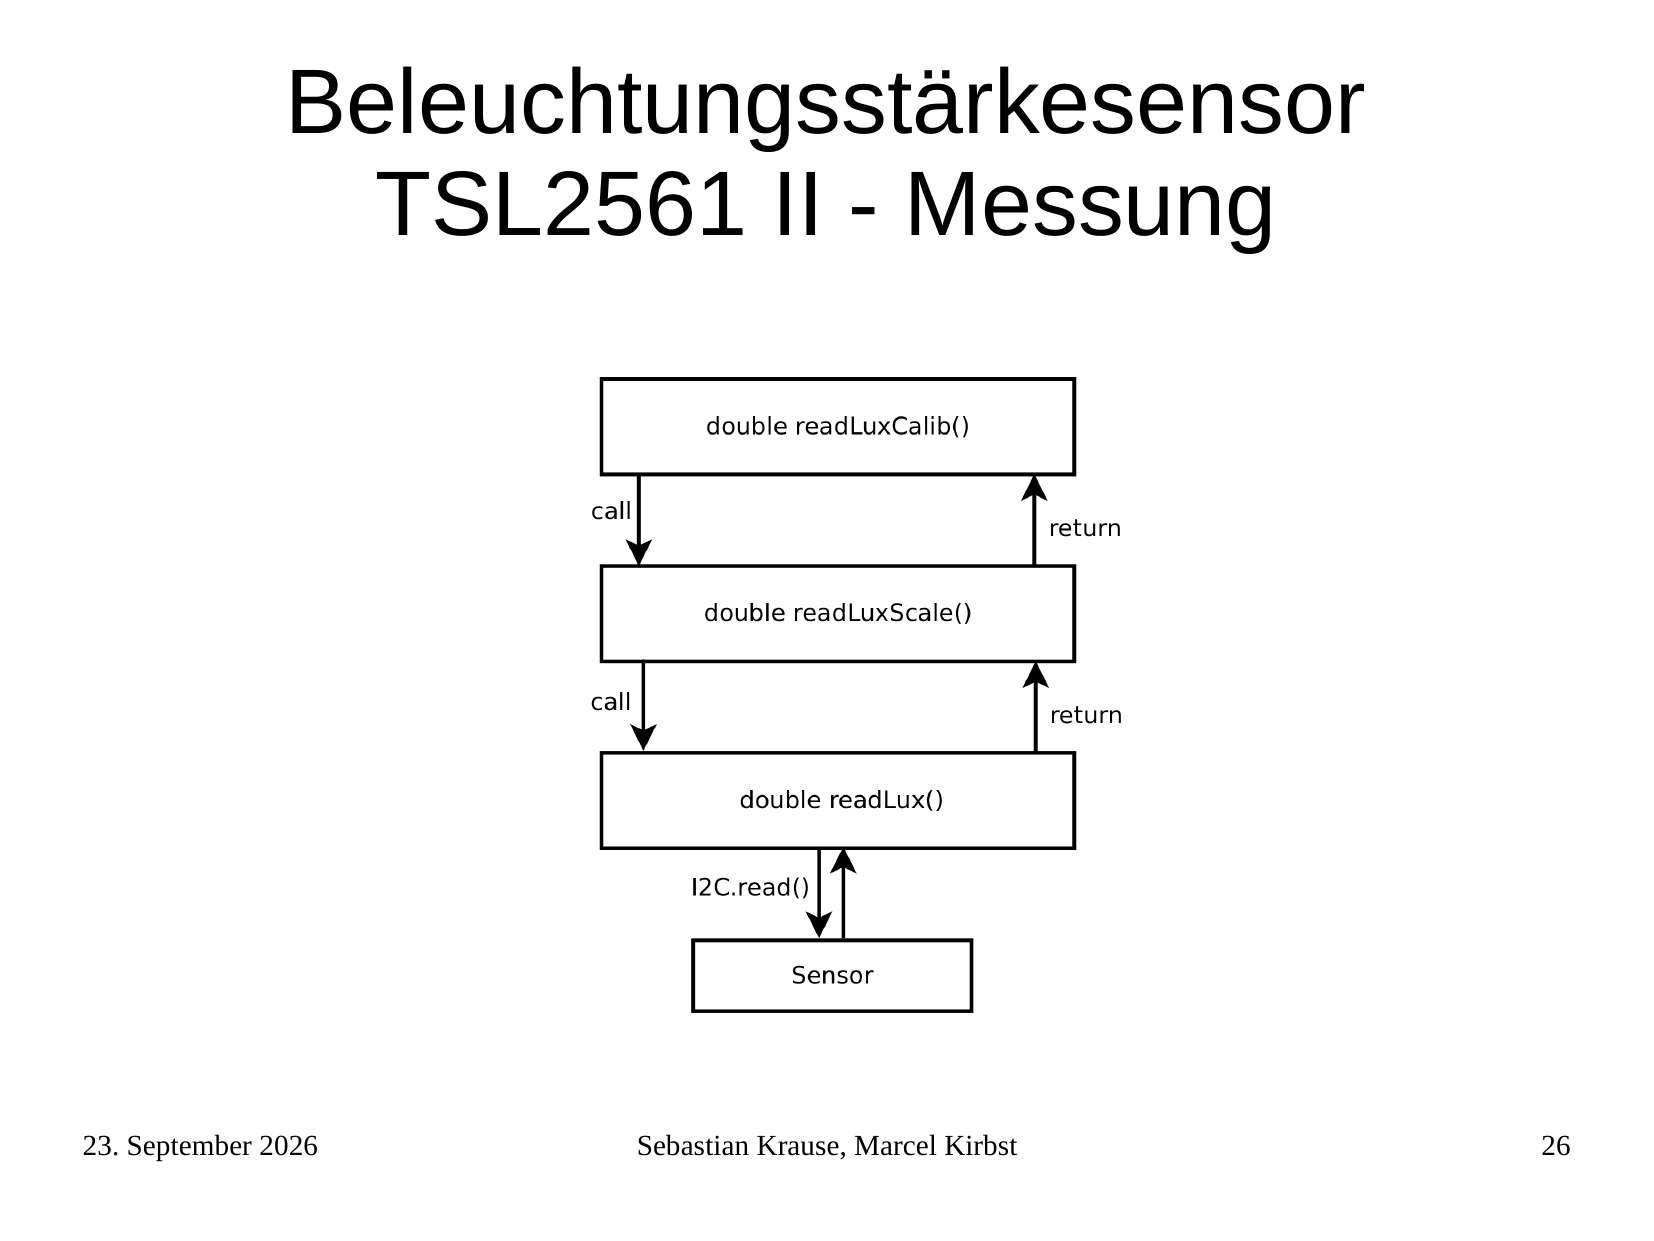

# Beleuchtungsstärkesensor TSL2561 II - Messung
Sebastian Krause, Marcel Kirbst
26